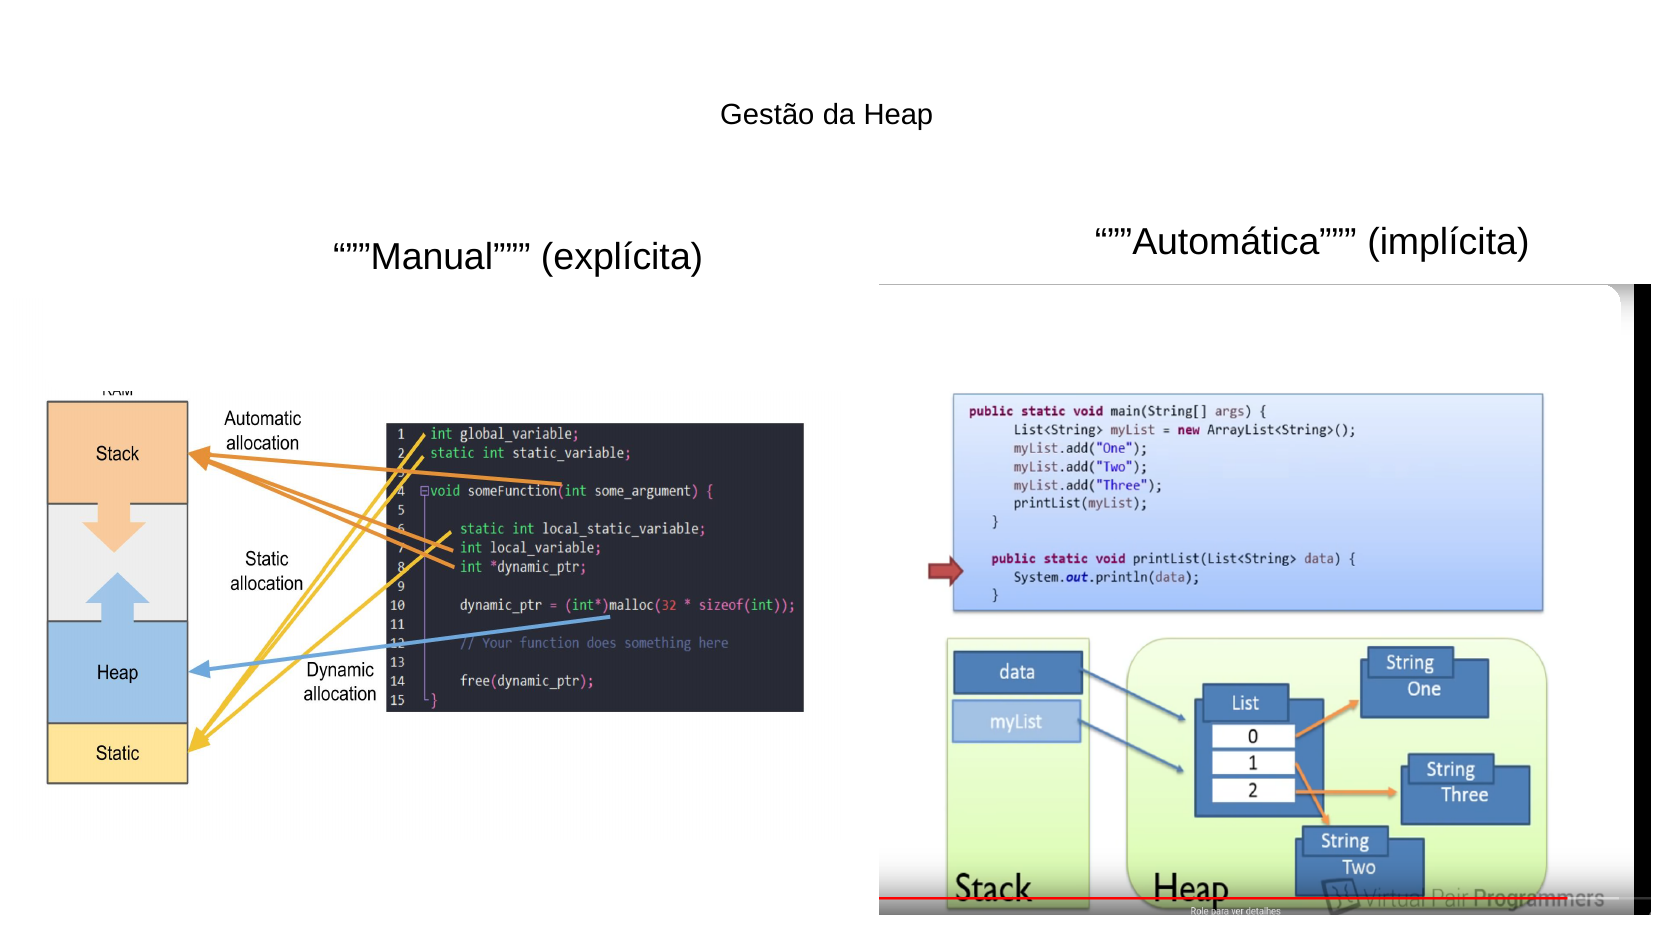

# Gestão da Heap
“””Automática””” (implícita)
“””Manual””” (explícita)